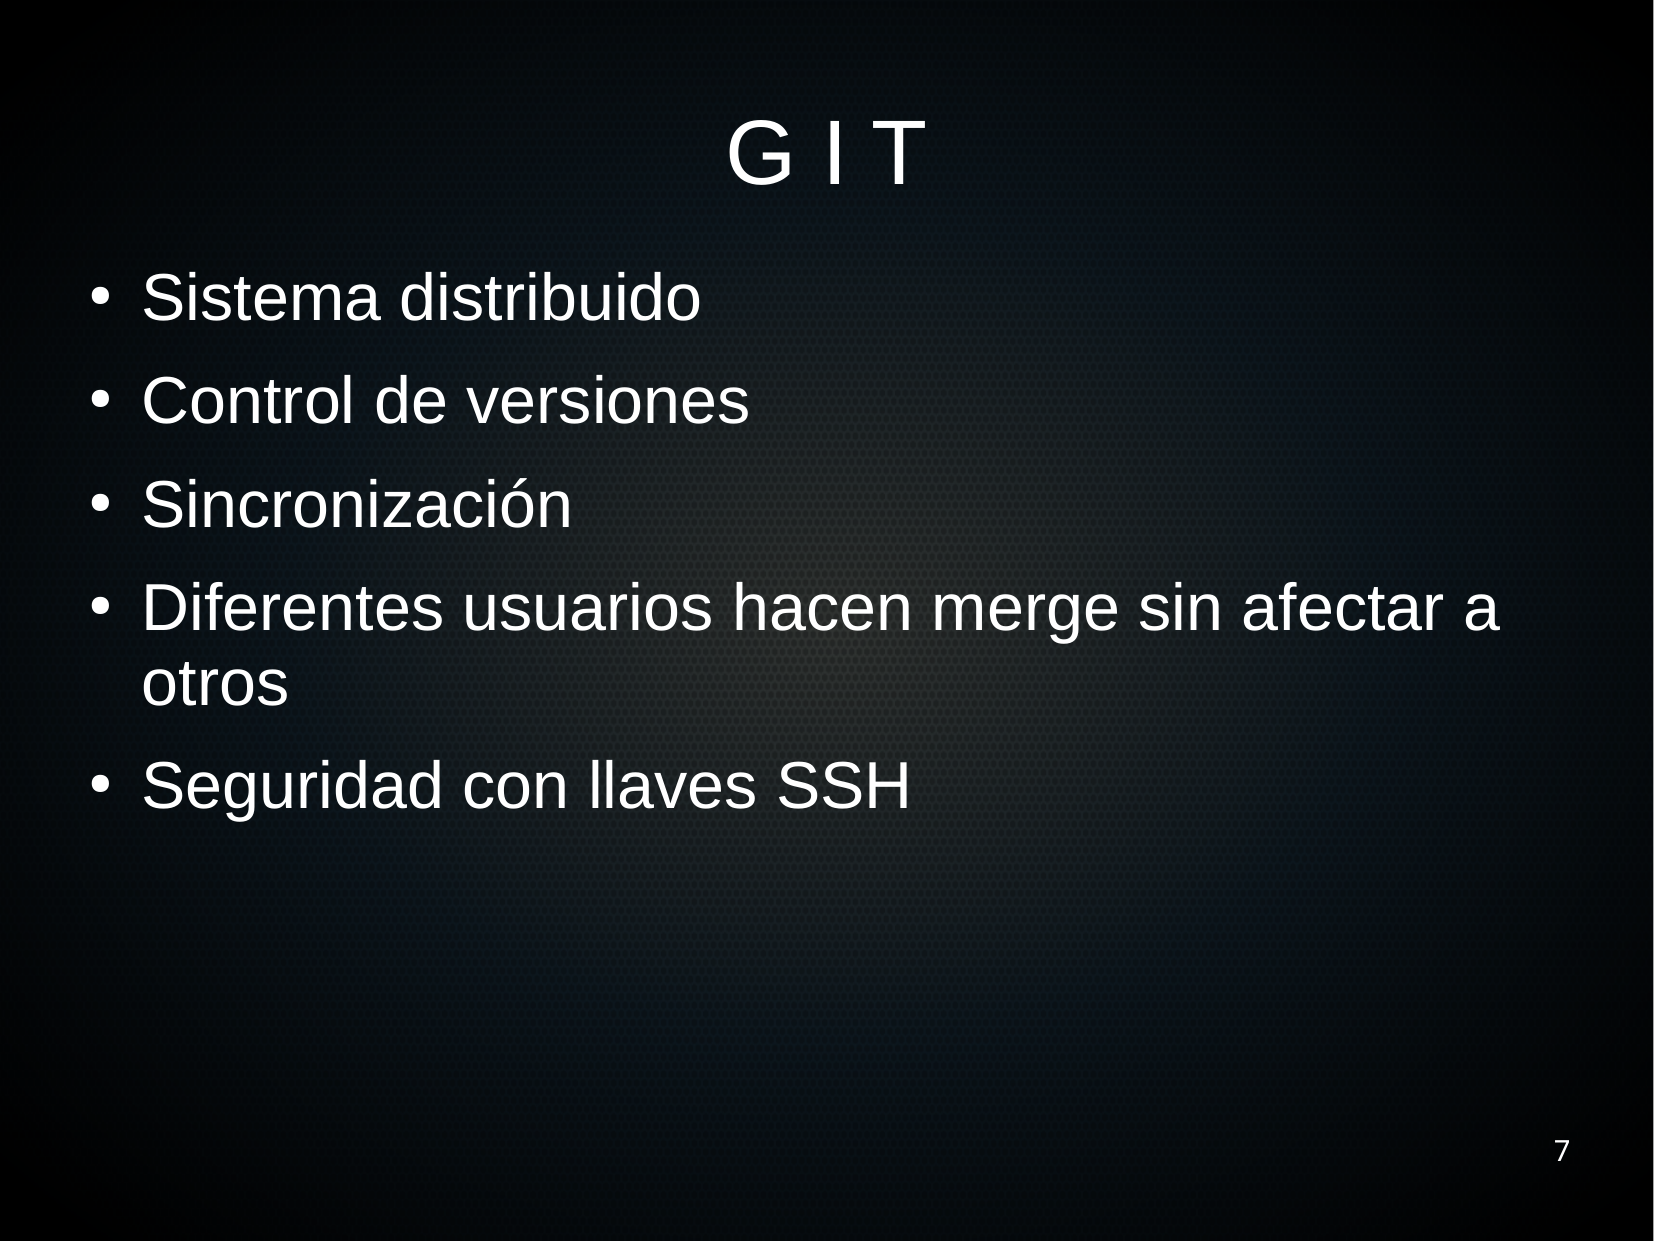

# G I T
Sistema distribuido
Control de versiones
Sincronización
Diferentes usuarios hacen merge sin afectar a otros
Seguridad con llaves SSH
7